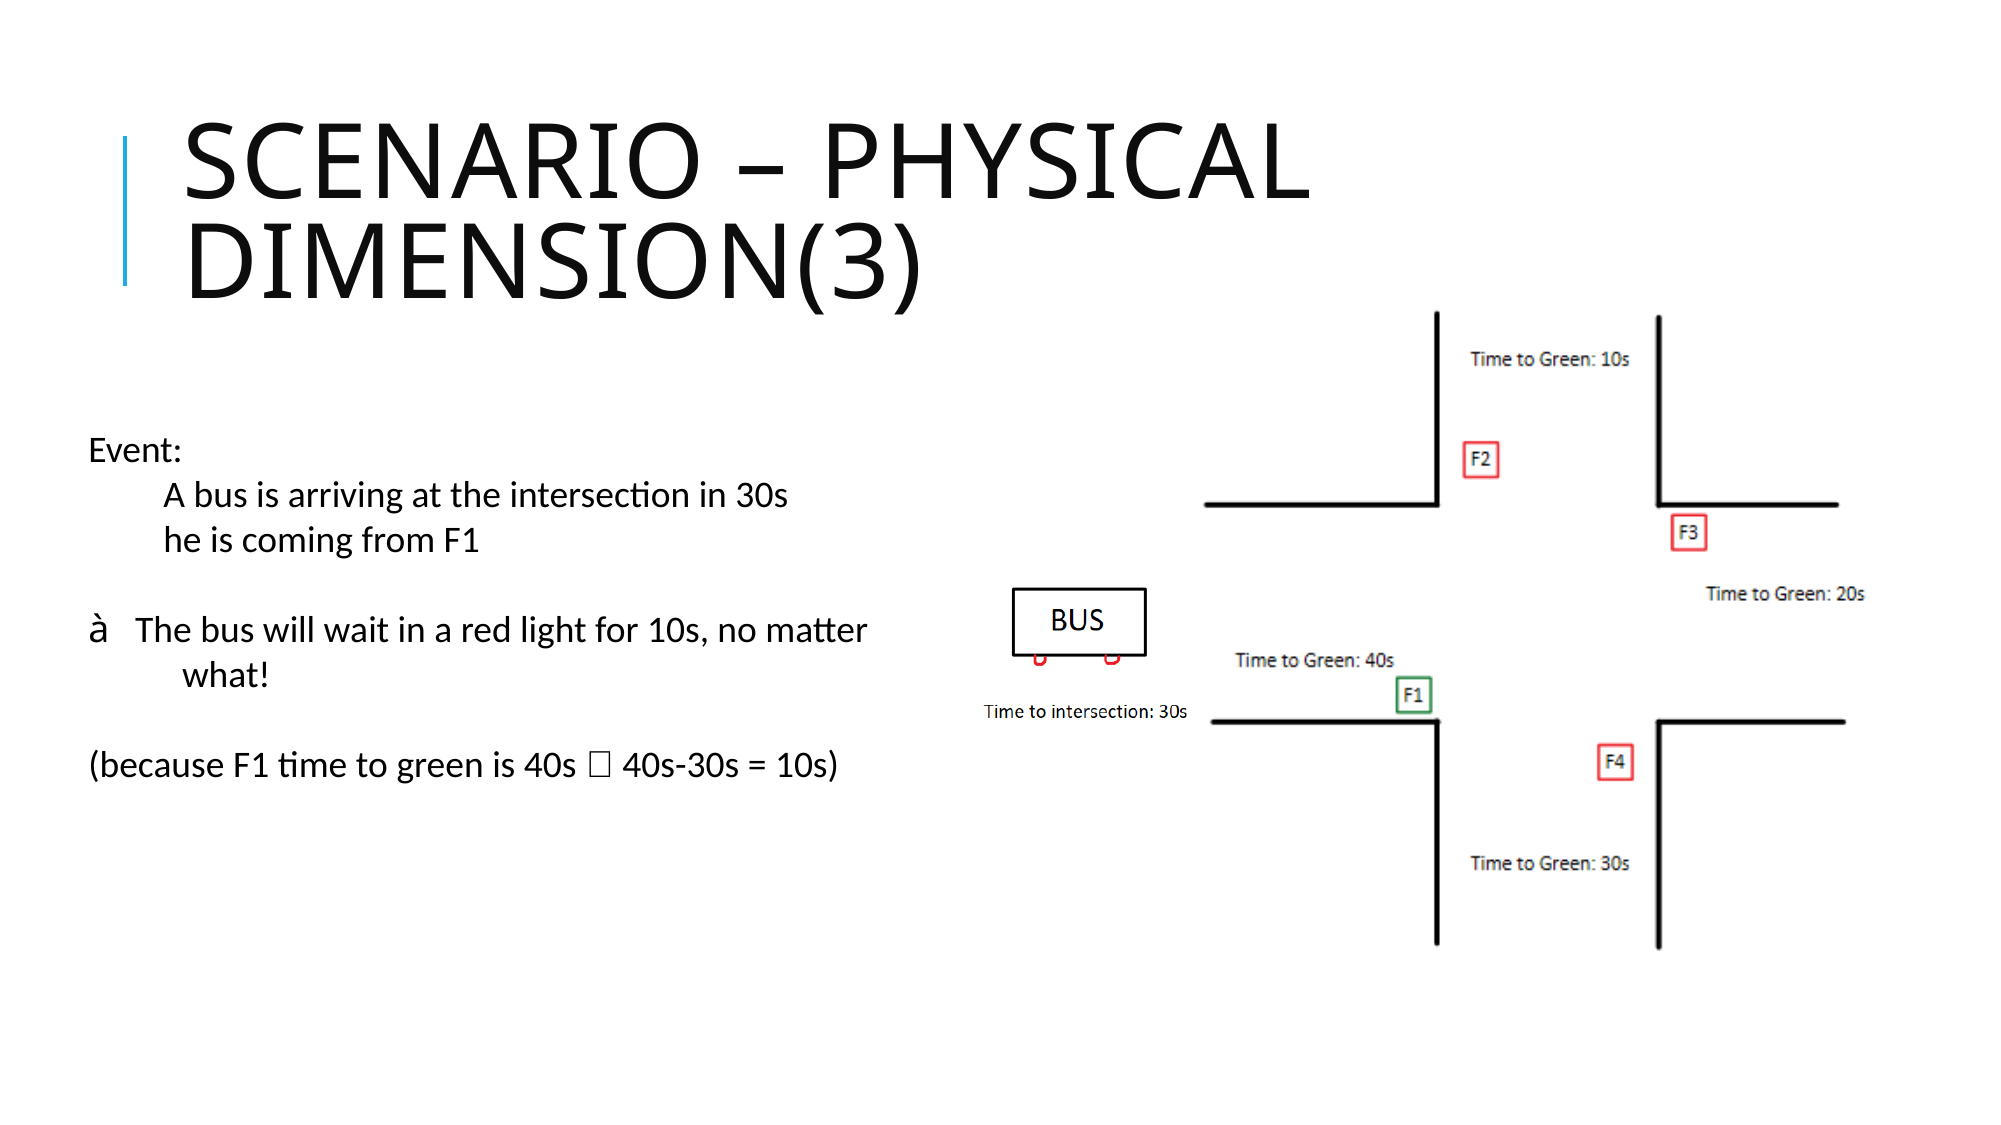

# Scenario – Physical Dimension(3)
Event:
	A bus is arriving at the intersection in 30s
	he is coming from F1
The bus will wait in a red light for 10s, no matter what!
(because F1 time to green is 40s  40s-30s = 10s)